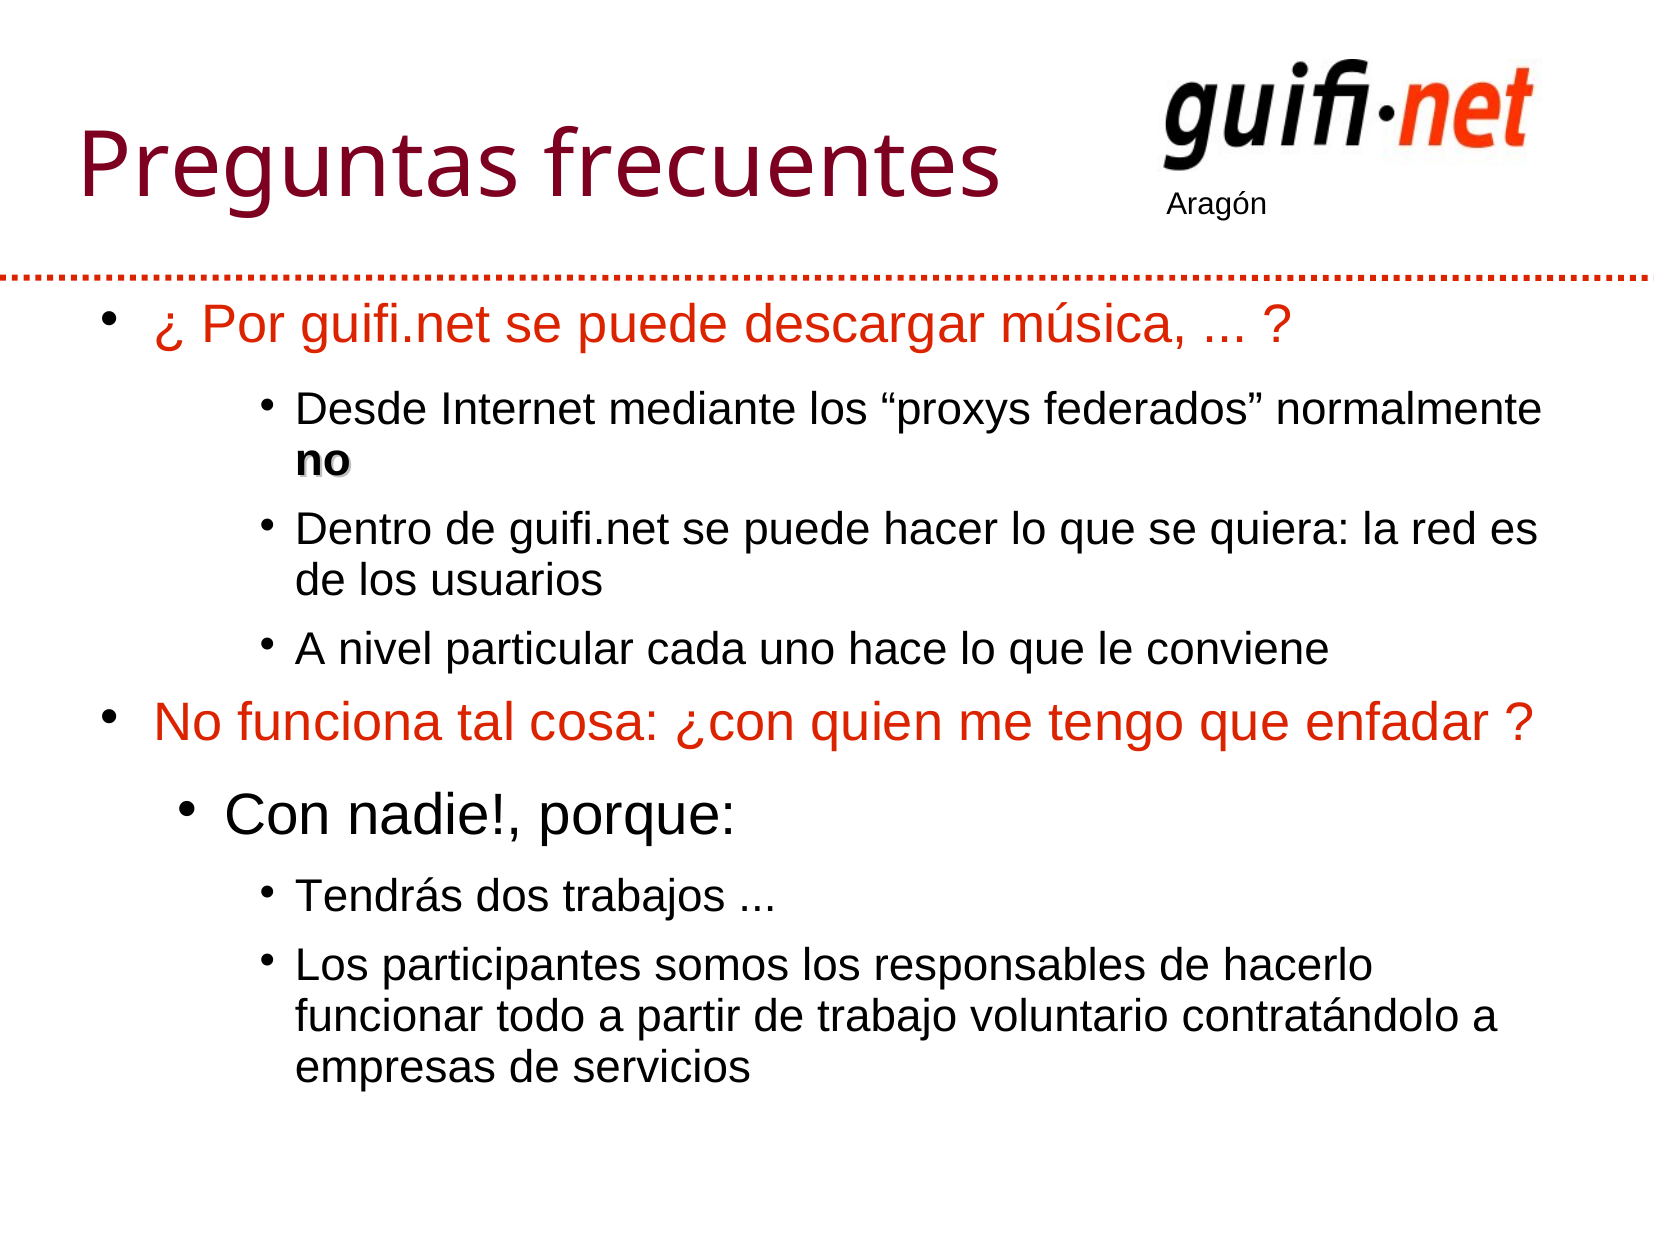

# Preguntas frecuentes
¿ Por guifi.net se puede descargar música, ... ?
Desde Internet mediante los “proxys federados” normalmente no
Dentro de guifi.net se puede hacer lo que se quiera: la red es de los usuarios
A nivel particular cada uno hace lo que le conviene
No funciona tal cosa: ¿con quien me tengo que enfadar ?
Con nadie!, porque:
Tendrás dos trabajos ...
Los participantes somos los responsables de hacerlo funcionar todo a partir de trabajo voluntario contratándolo a empresas de servicios